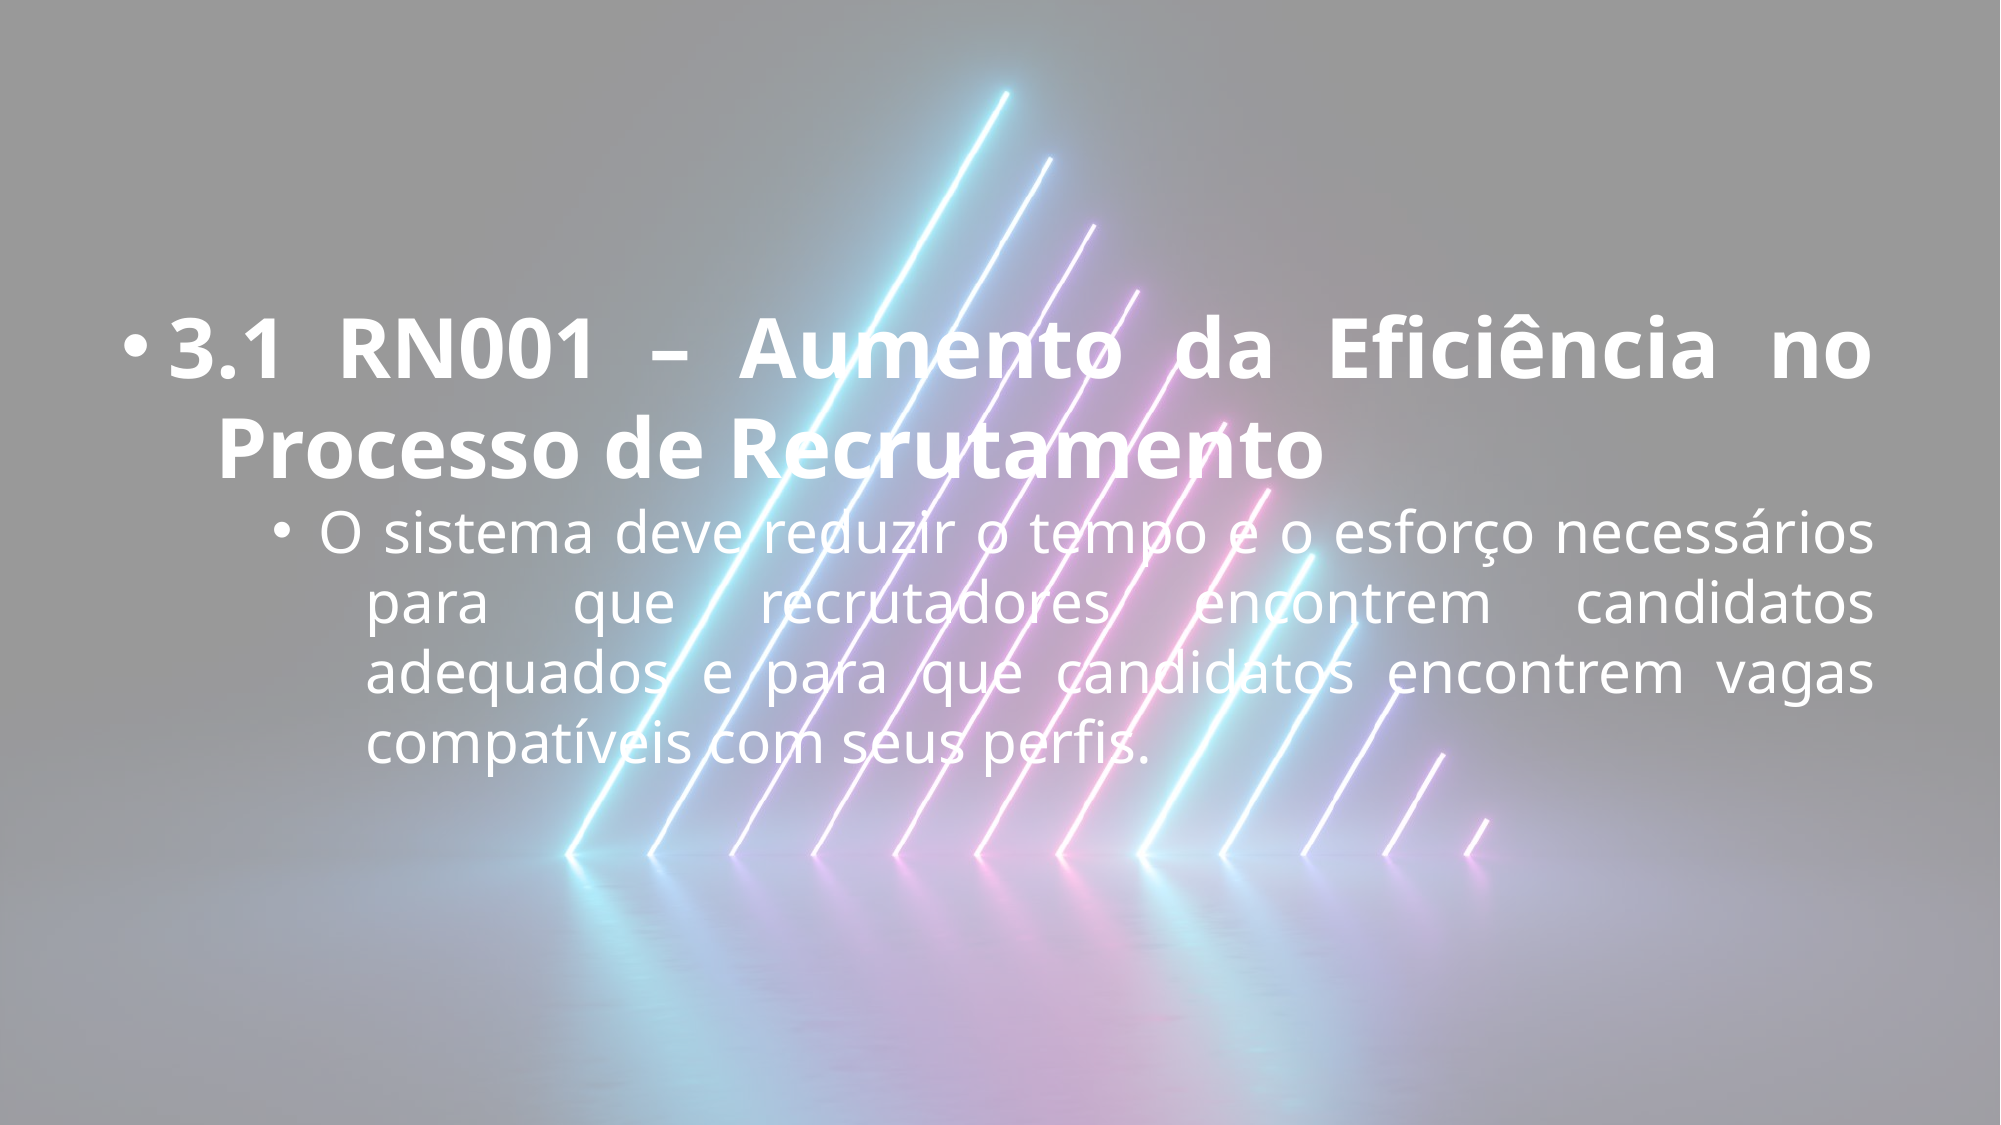

3.1 RN001 – Aumento da Eficiência no Processo de Recrutamento
O sistema deve reduzir o tempo e o esforço necessários para que recrutadores encontrem candidatos adequados e para que candidatos encontrem vagas compatíveis com seus perfis.